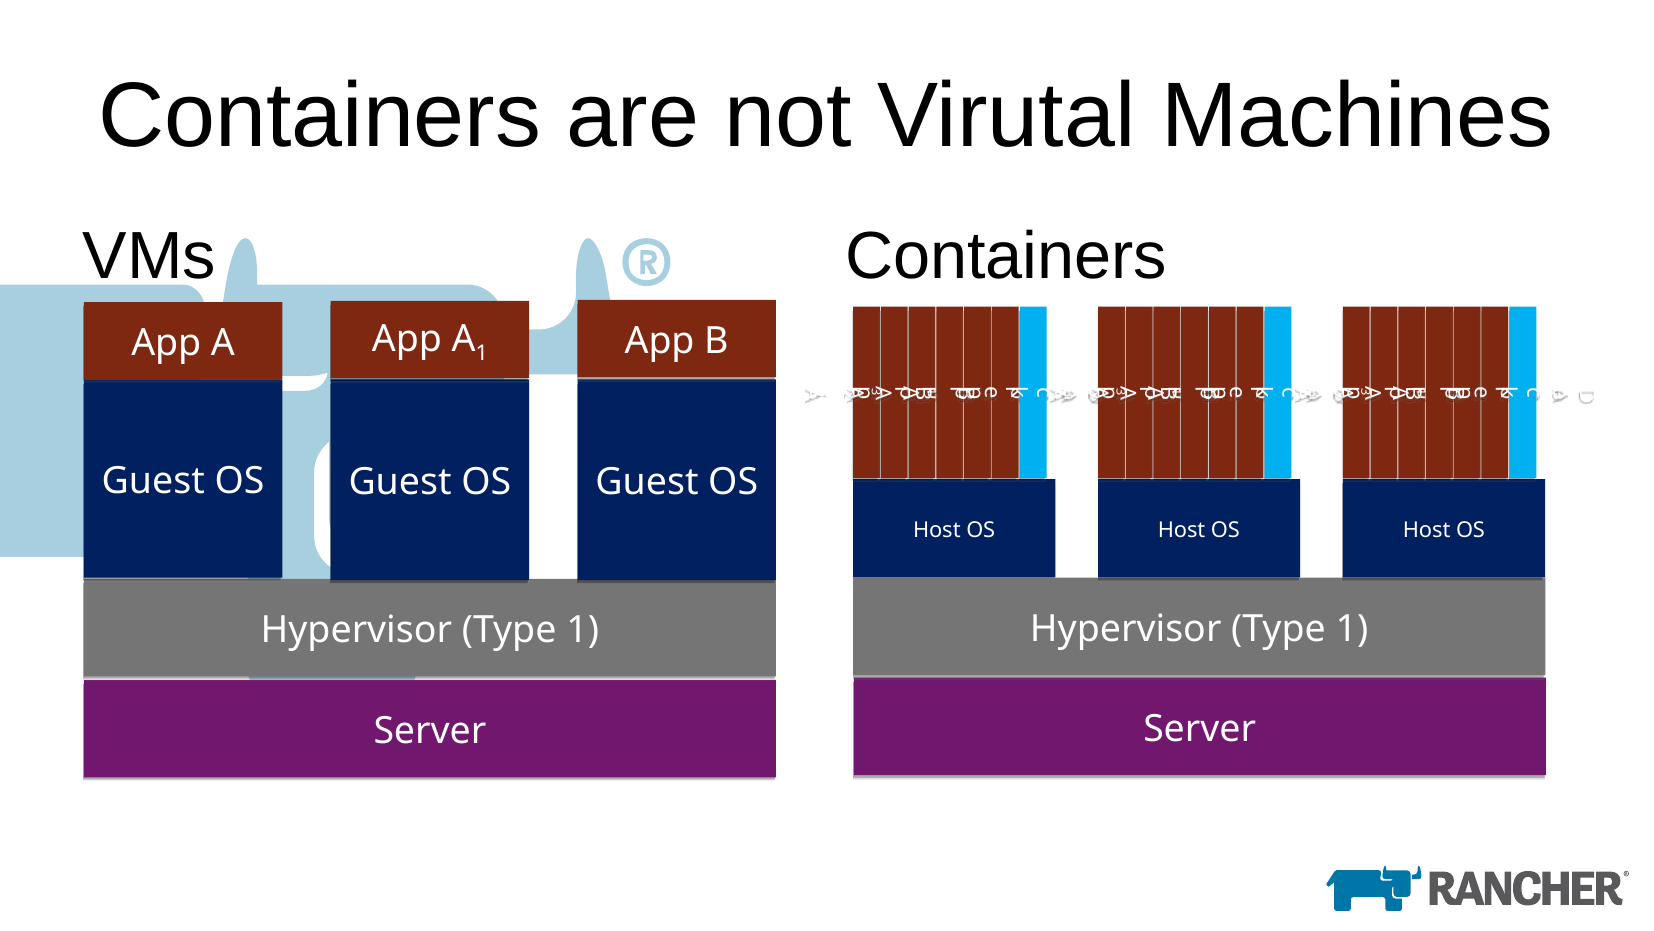

# Containers are not Virutal Machines
VMs
Containers
App B
App A1
App A
App A
App A1
App A2
App A3
App B
App B1
Docker
Host OS
App A
App A1
App A2
App A3
App B
App B1
Docker
Host OS
App A
App A1
App A2
App A3
App B
App B1
Docker
Host OS
Guest OS
Guest OS
Guest OS
Hypervisor (Type 1)
Hypervisor (Type 1)
Server
Server